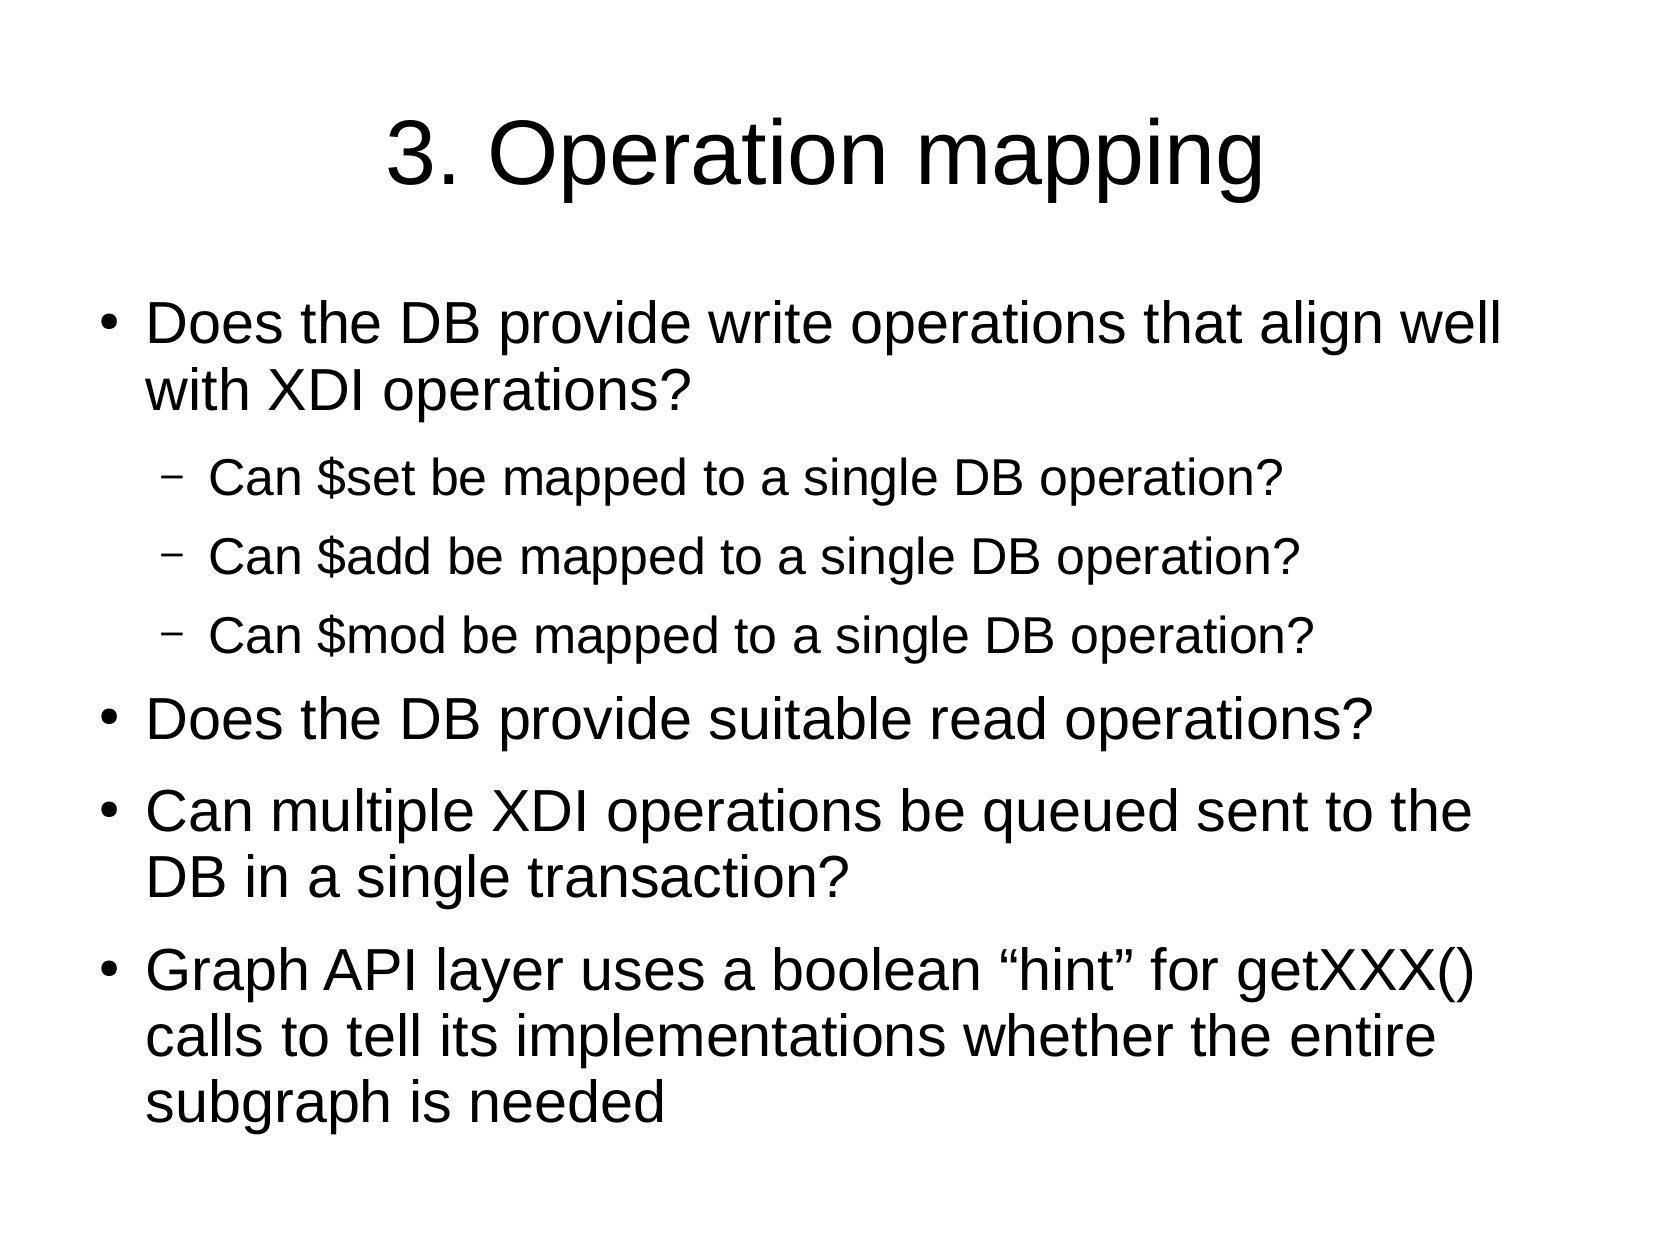

# 3. Operation mapping
Does the DB provide write operations that align well with XDI operations?
Can $set be mapped to a single DB operation?
Can $add be mapped to a single DB operation?
Can $mod be mapped to a single DB operation?
Does the DB provide suitable read operations?
Can multiple XDI operations be queued sent to the DB in a single transaction?
Graph API layer uses a boolean “hint” for getXXX() calls to tell its implementations whether the entire subgraph is needed